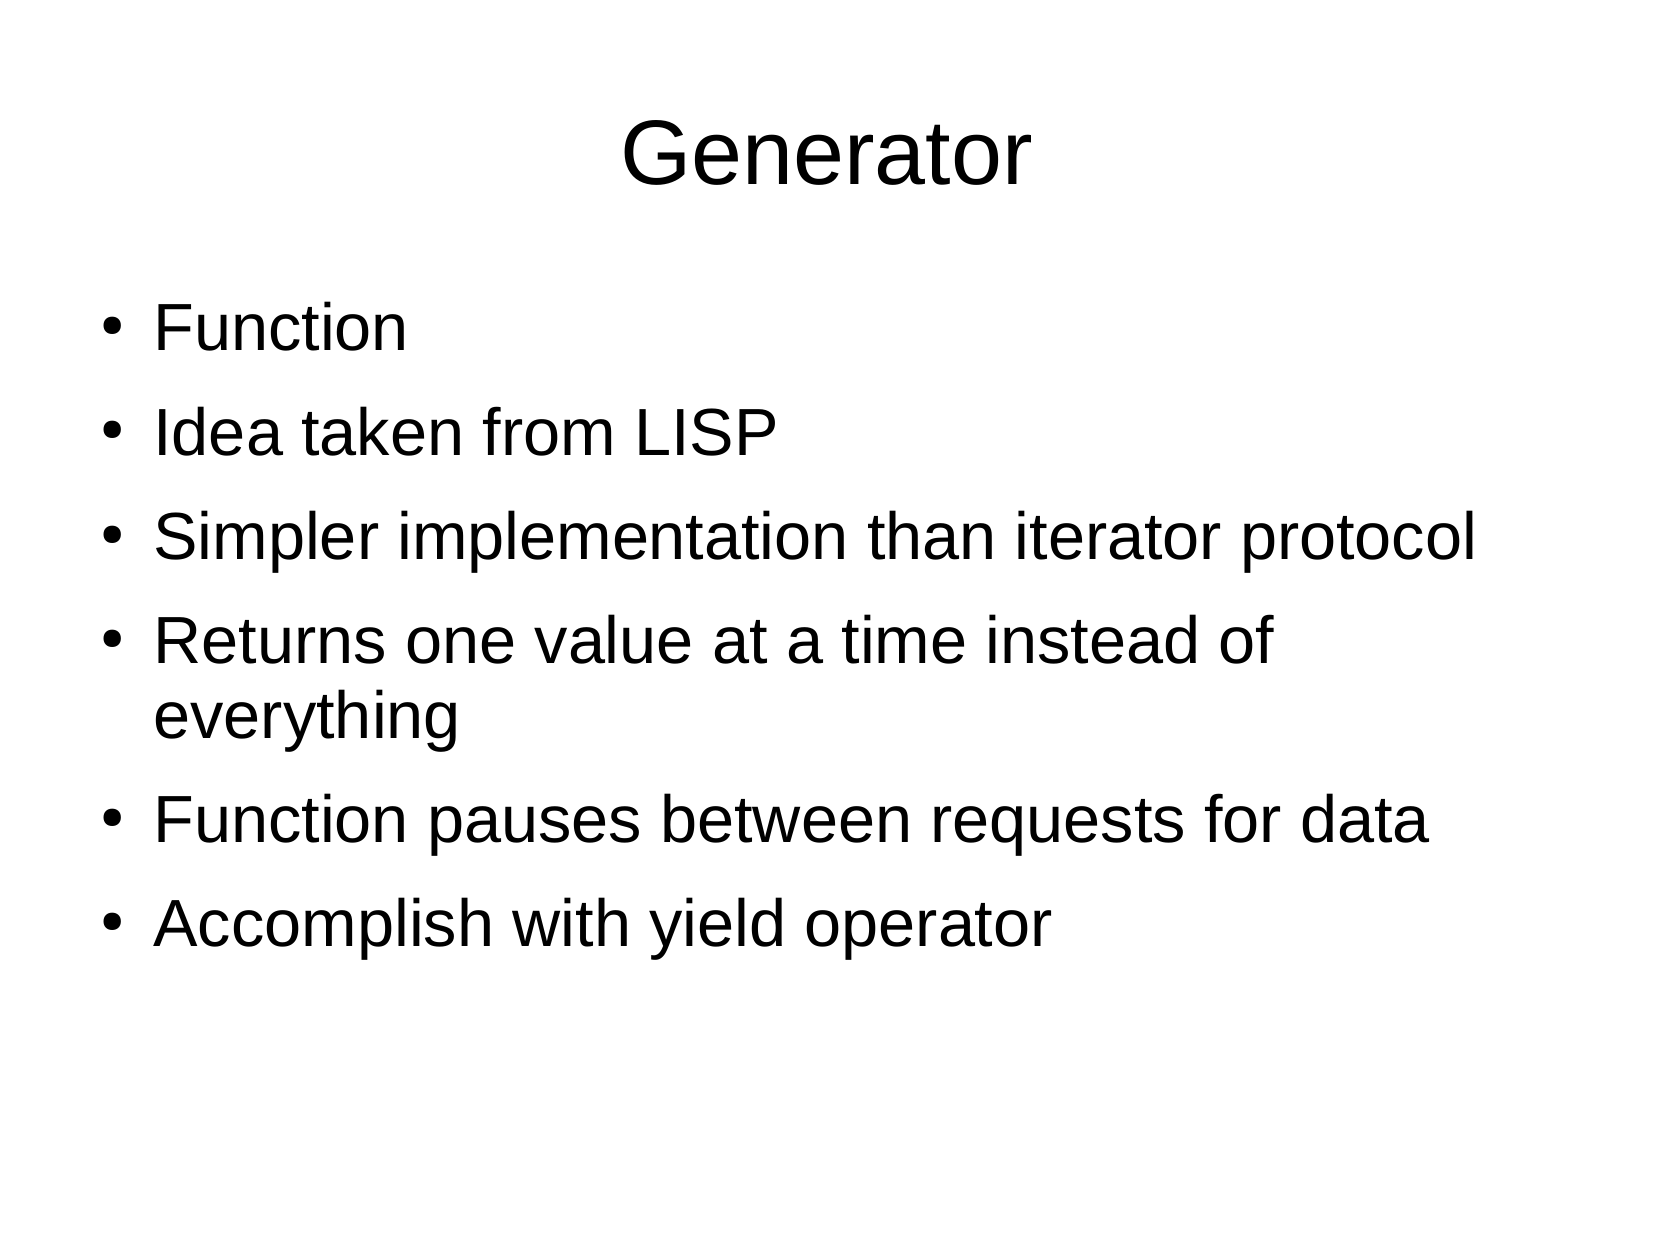

# Generator
Function
Idea taken from LISP
Simpler implementation than iterator protocol
Returns one value at a time instead of everything
Function pauses between requests for data
Accomplish with yield operator